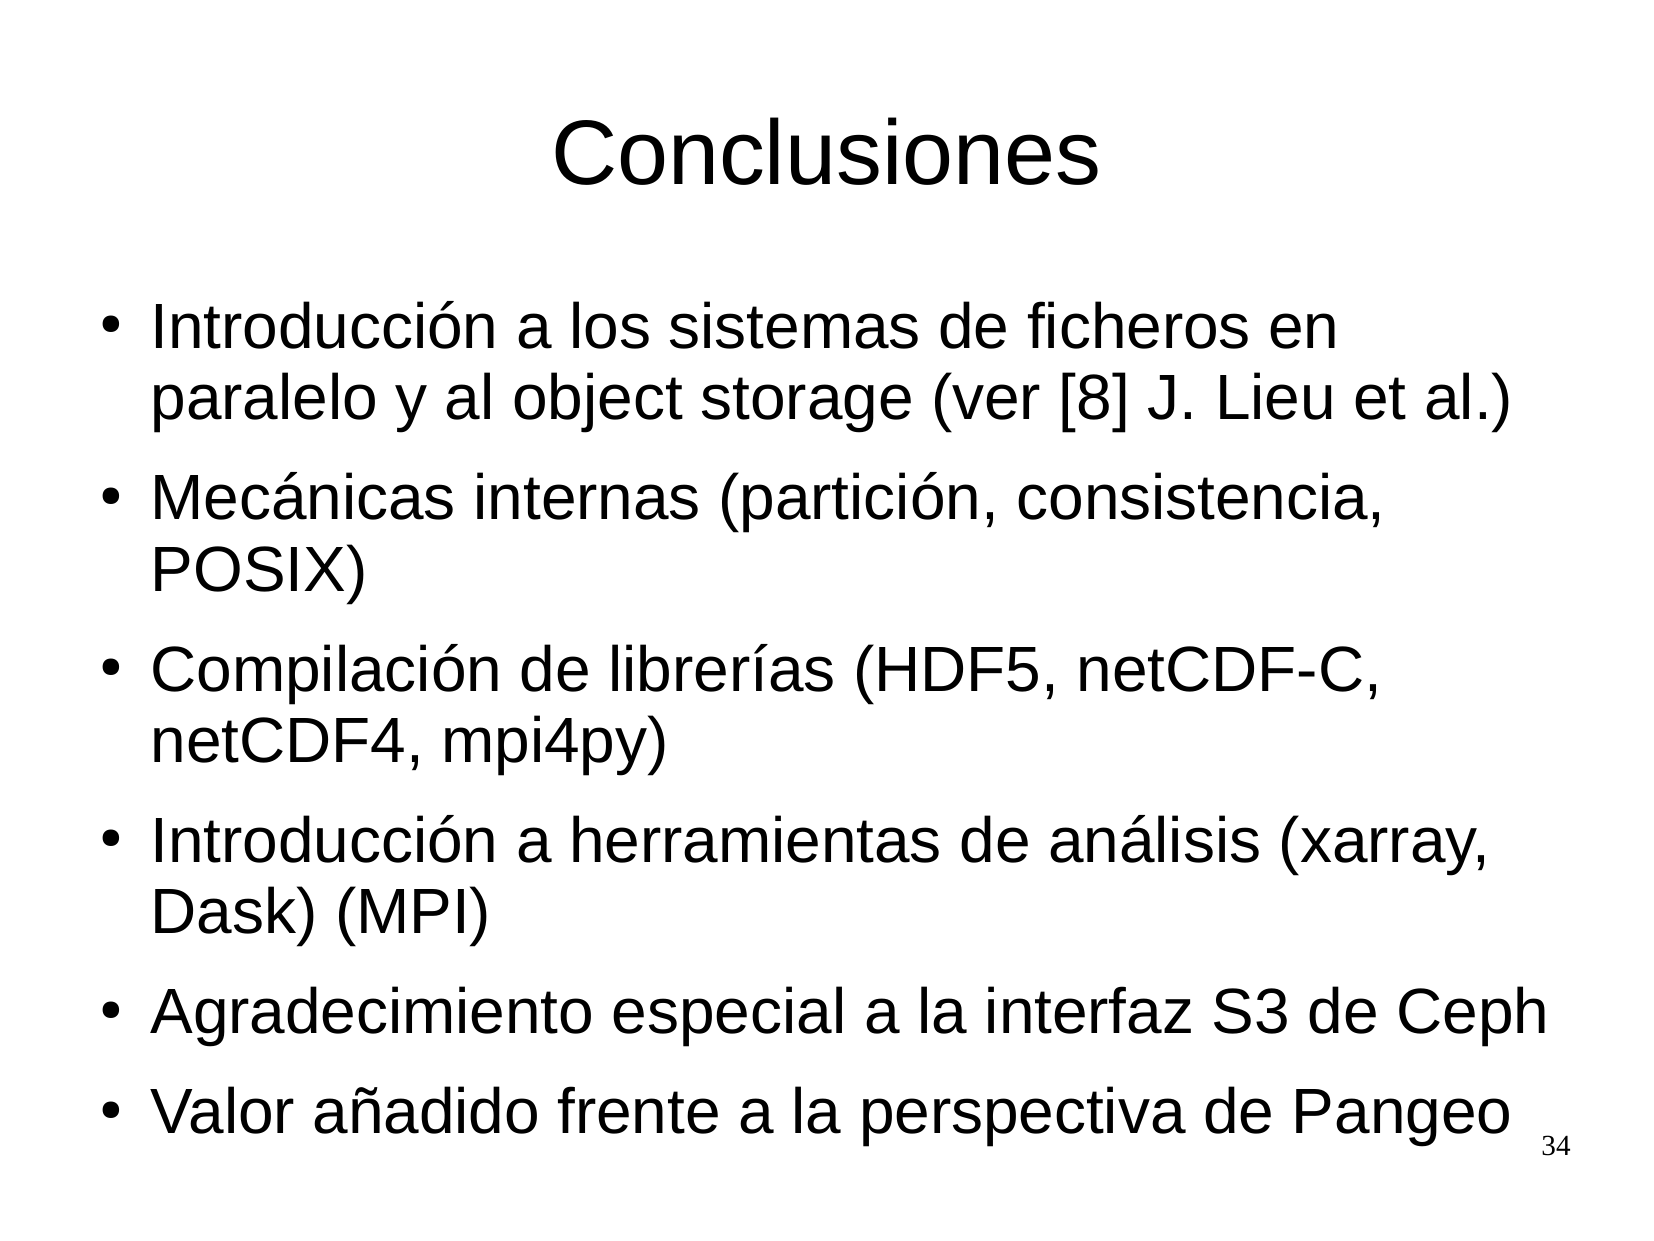

# Conclusiones
Introducción a los sistemas de ficheros en paralelo y al object storage (ver [8] J. Lieu et al.)
Mecánicas internas (partición, consistencia, POSIX)
Compilación de librerías (HDF5, netCDF-C, netCDF4, mpi4py)
Introducción a herramientas de análisis (xarray, Dask) (MPI)
Agradecimiento especial a la interfaz S3 de Ceph
Valor añadido frente a la perspectiva de Pangeo
34